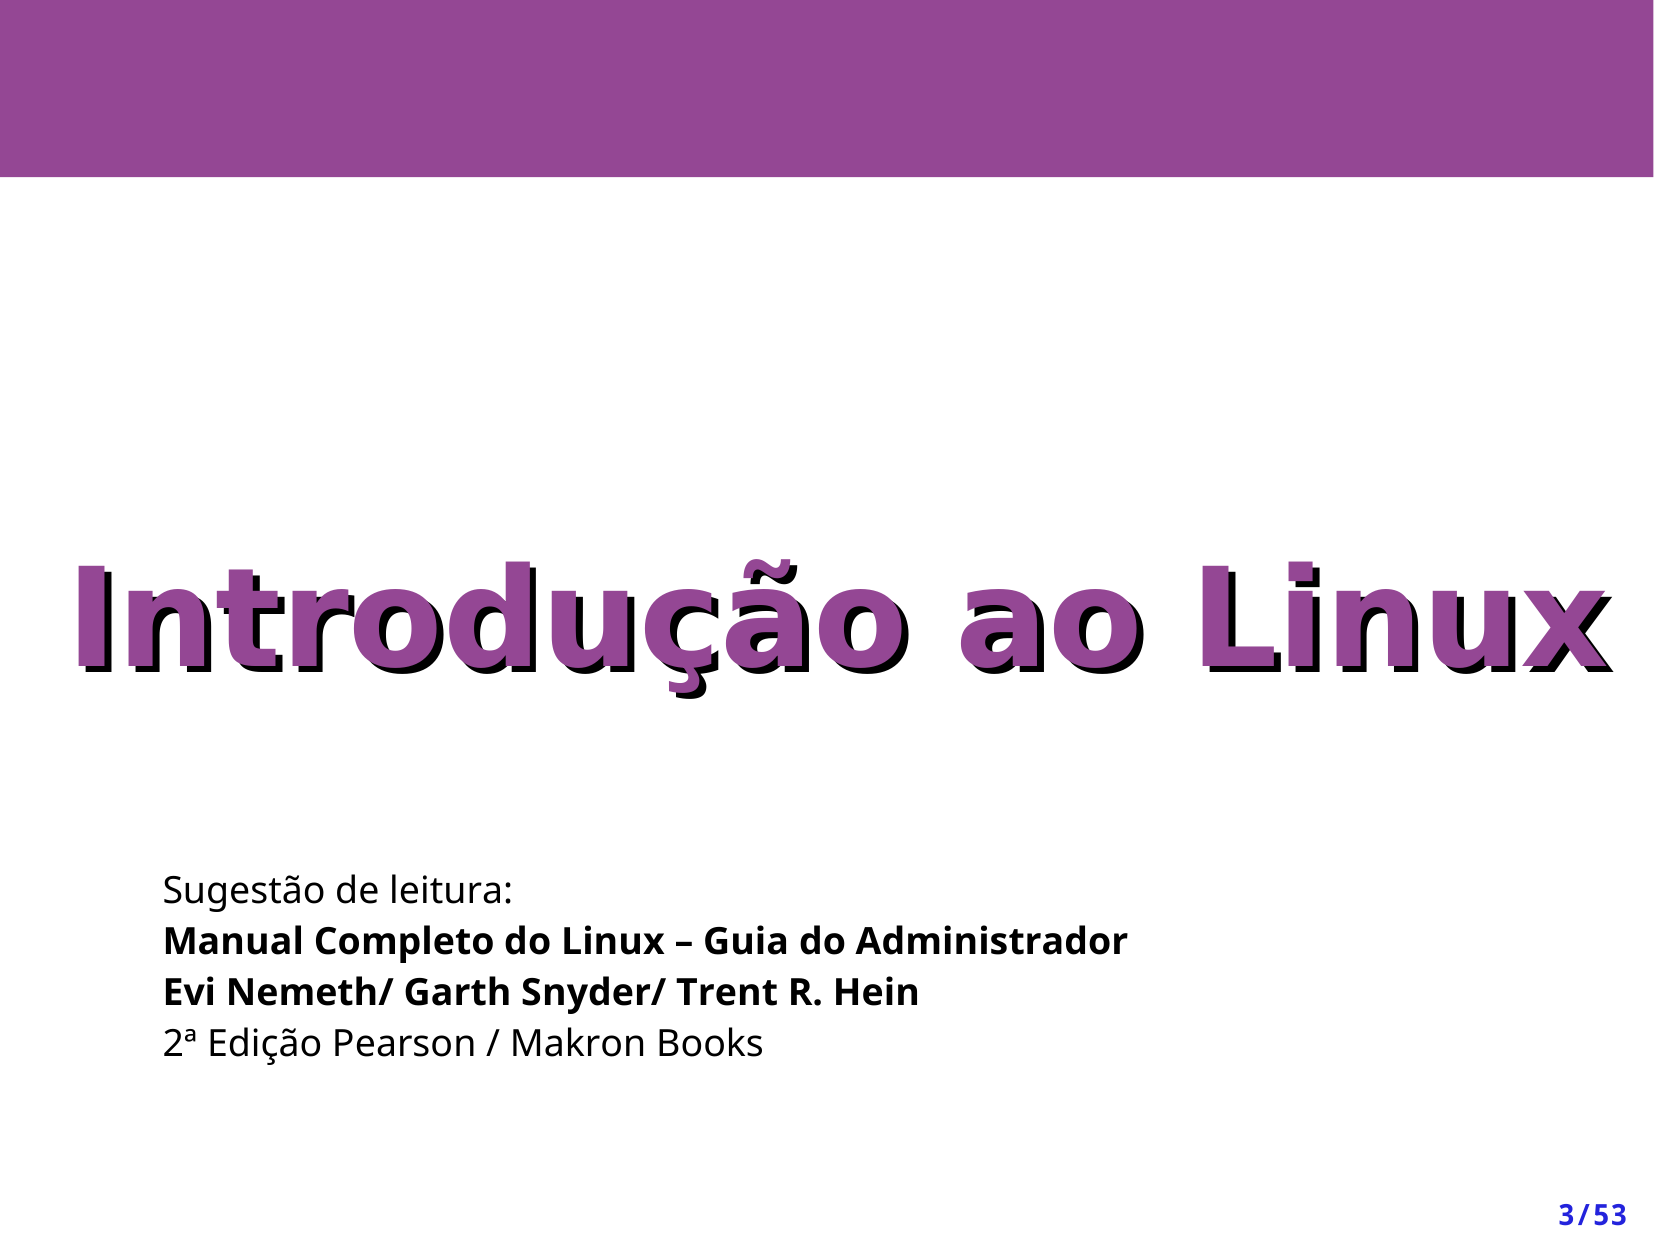

Introdução ao Linux
Sugestão de leitura:
Manual Completo do Linux – Guia do Administrador
Evi Nemeth/ Garth Snyder/ Trent R. Hein
2ª Edição Pearson / Makron Books
3